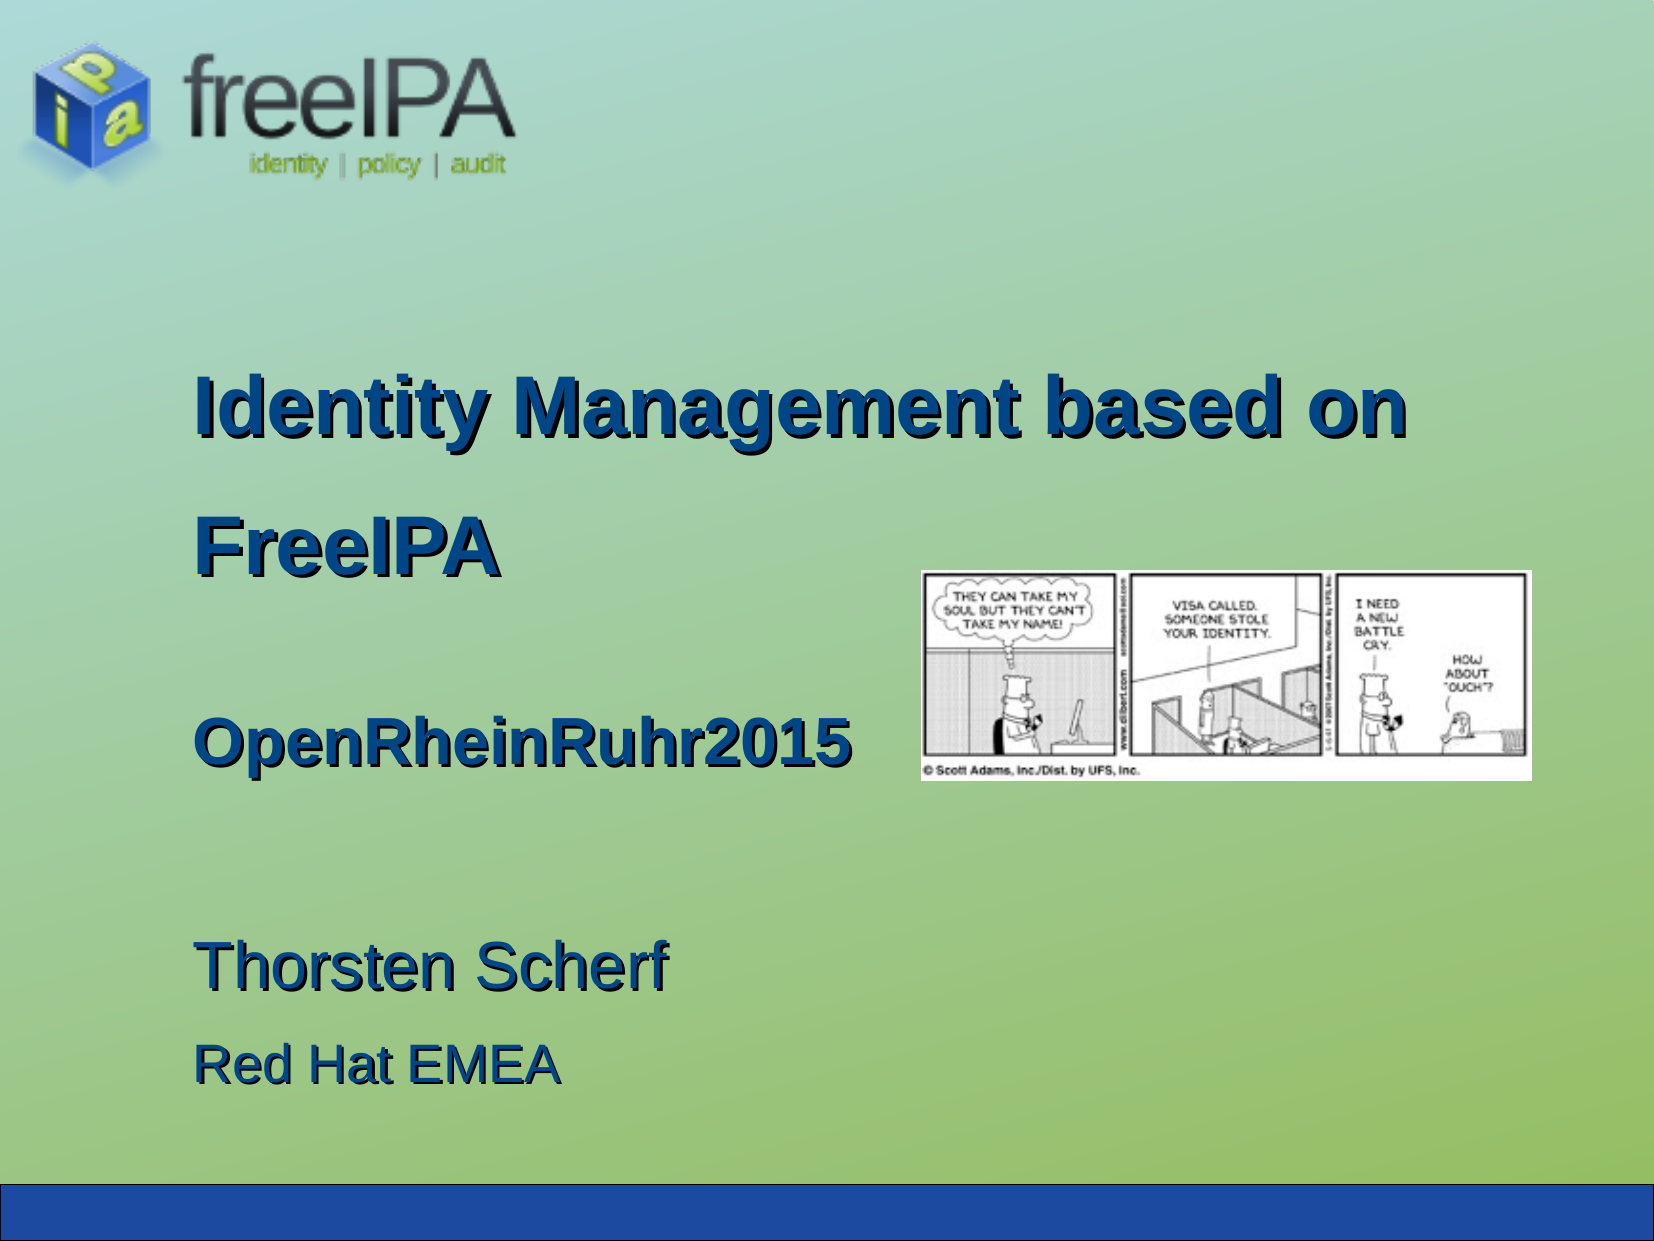

Identity Management based on FreeIPA
OpenRheinRuhr2015
Thorsten Scherf
Red Hat EMEA